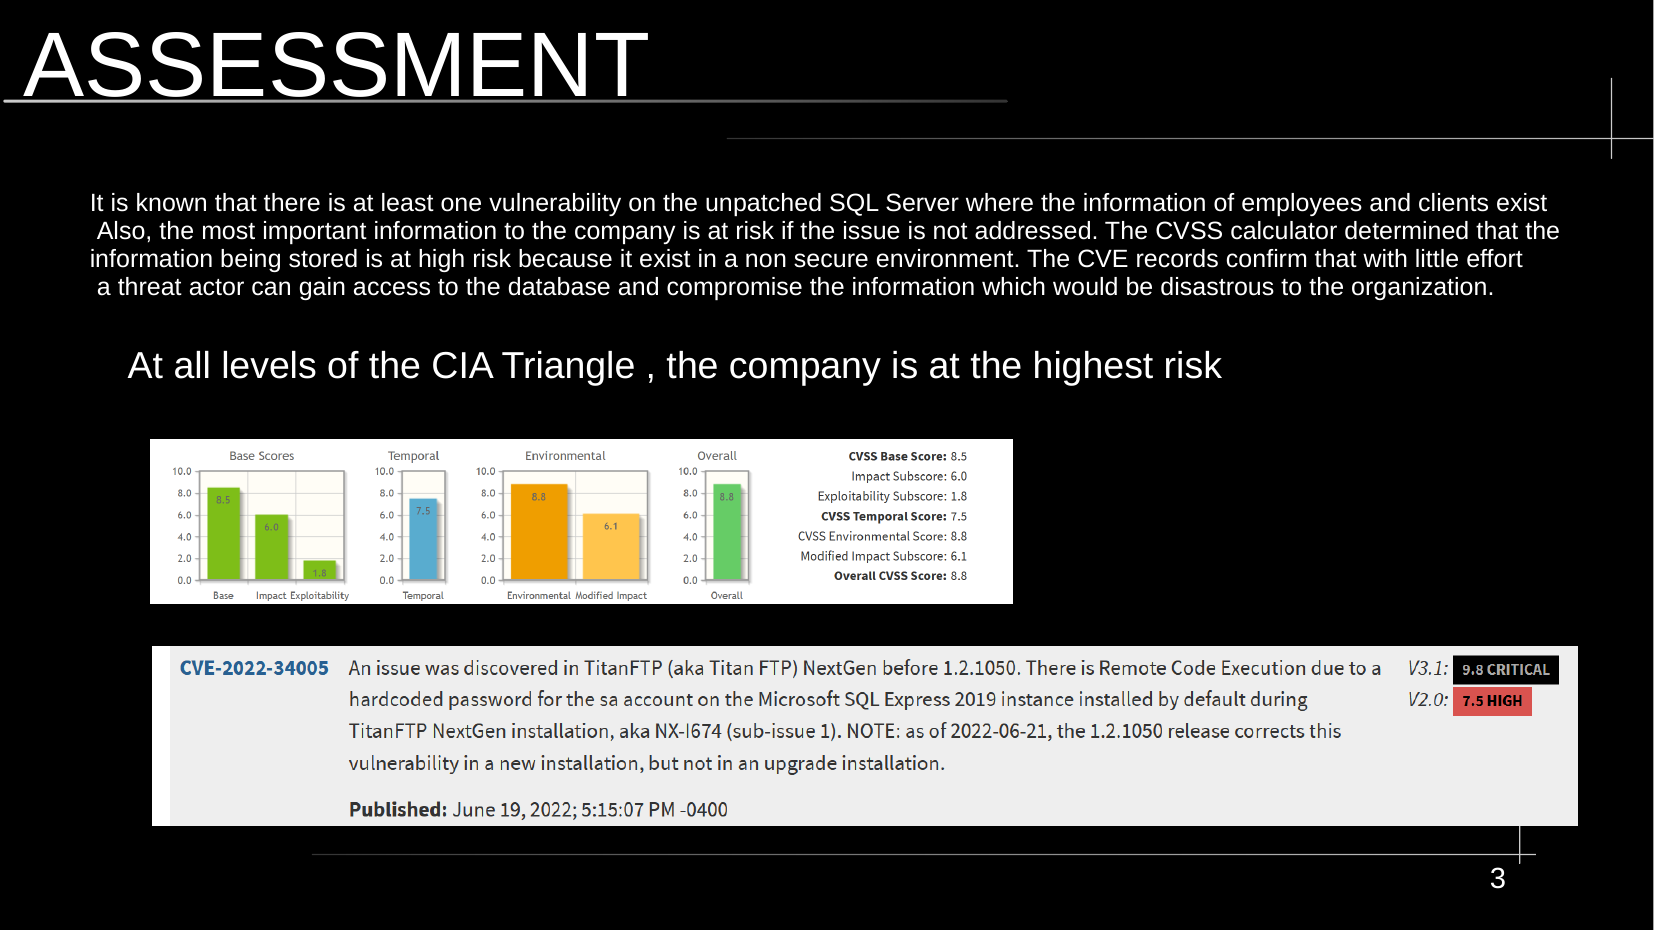

# ASSESSMENT
It is known that there is at least one vulnerability on the unpatched SQL Server where the information of employees and clients exist
 Also, the most important information to the company is at risk if the issue is not addressed. The CVSS calculator determined that the
information being stored is at high risk because it exist in a non secure environment. The CVE records confirm that with little effort
 a threat actor can gain access to the database and compromise the information which would be disastrous to the organization.
At all levels of the CIA Triangle , the company is at the highest risk
3